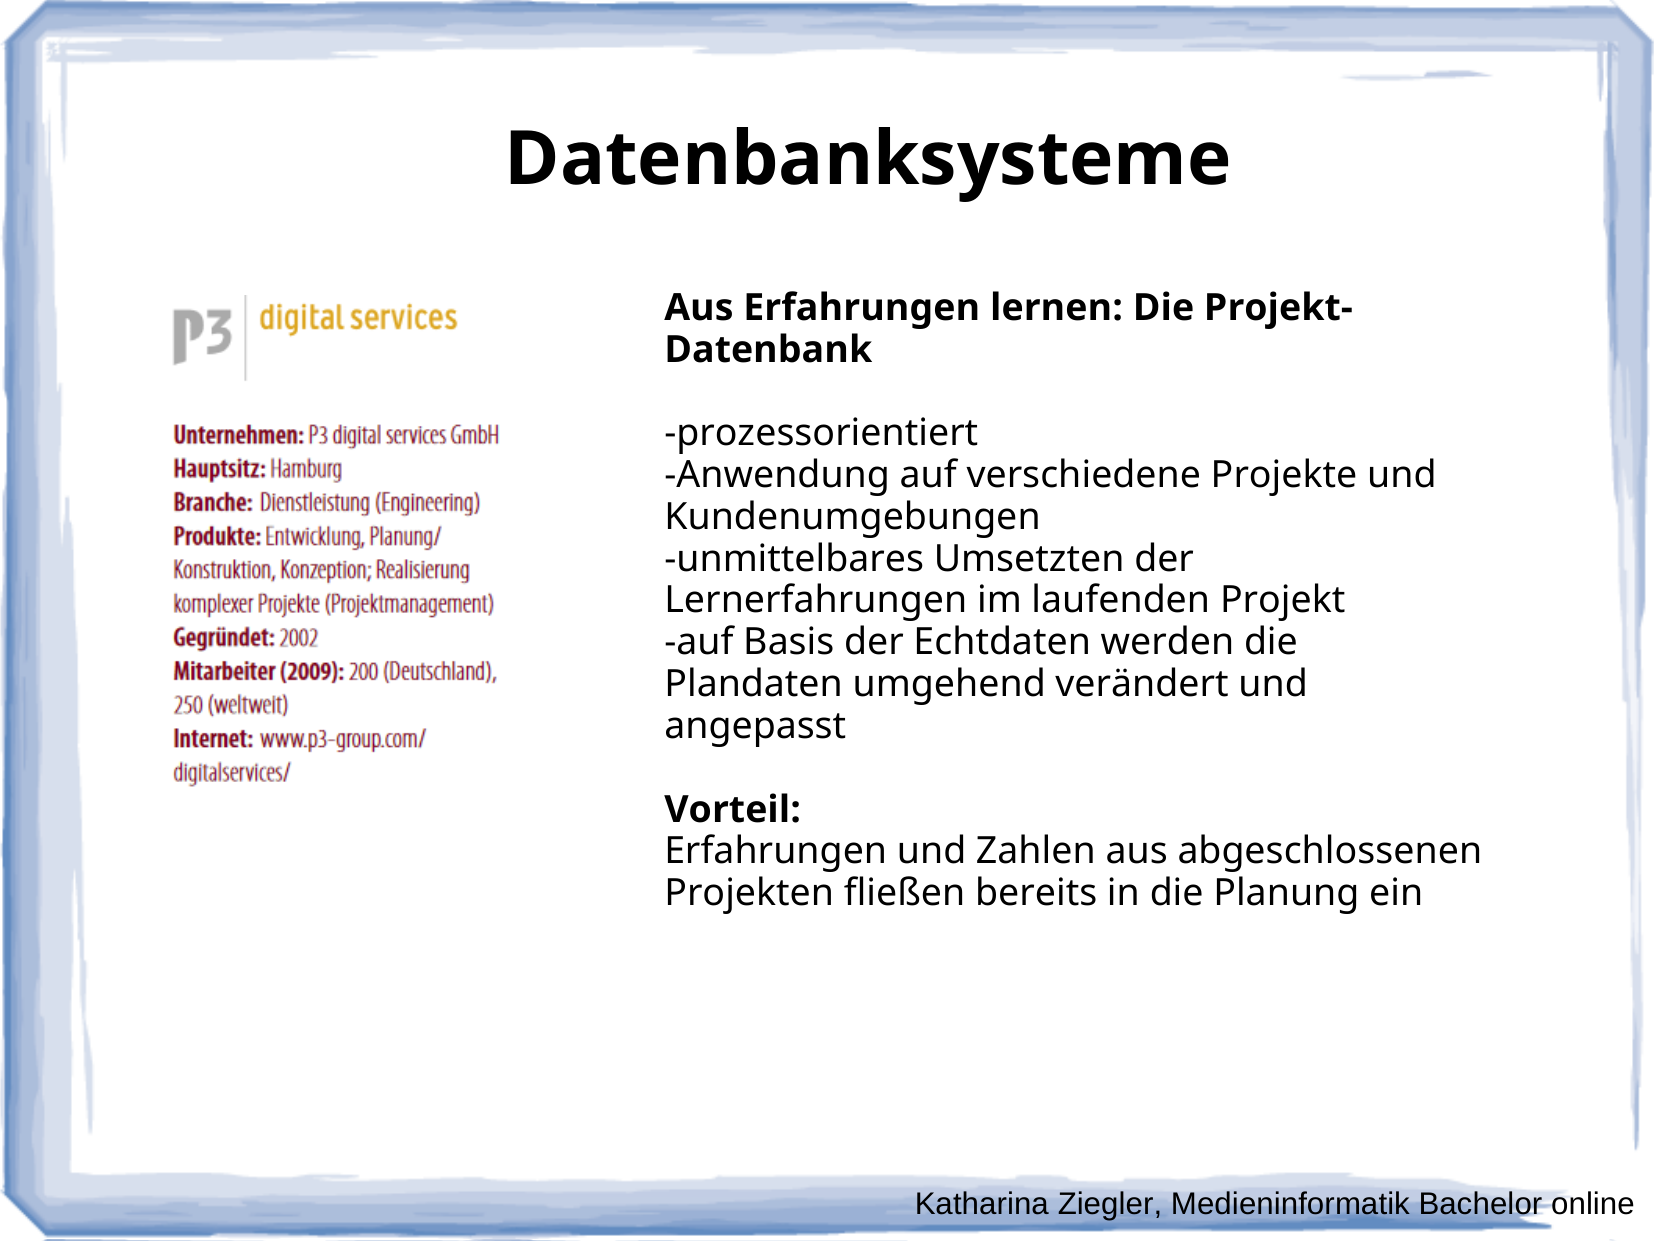

# Datenbanksysteme
Aus Erfahrungen lernen: Die Projekt-Datenbank
-prozessorientiert
-Anwendung auf verschiedene Projekte und Kundenumgebungen
-unmittelbares Umsetzten der Lernerfahrungen im laufenden Projekt
-auf Basis der Echtdaten werden die Plandaten umgehend verändert und angepasst
Vorteil:
Erfahrungen und Zahlen aus abgeschlossenen Projekten fließen bereits in die Planung ein
Katharina Ziegler, Medieninformatik Bachelor online